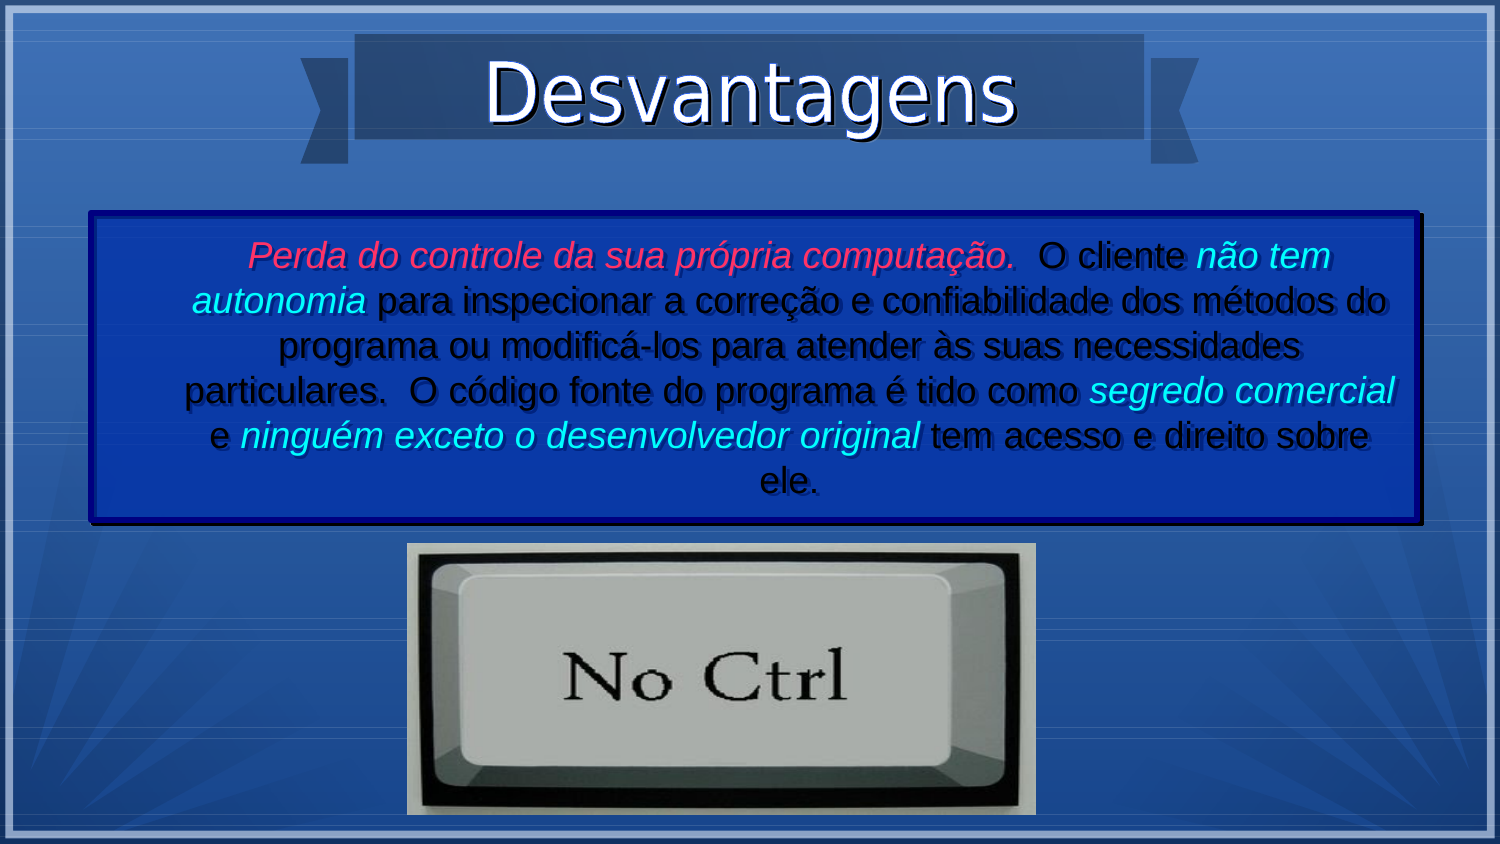

# Desvantagens
Perda do controle da sua própria computação. O cliente não tem autonomia para inspecionar a correção e confiabilidade dos métodos do programa ou modificá-los para atender às suas necessidades particulares. O código fonte do programa é tido como segredo comercial e ninguém exceto o desenvolvedor original tem acesso e direito sobre ele.